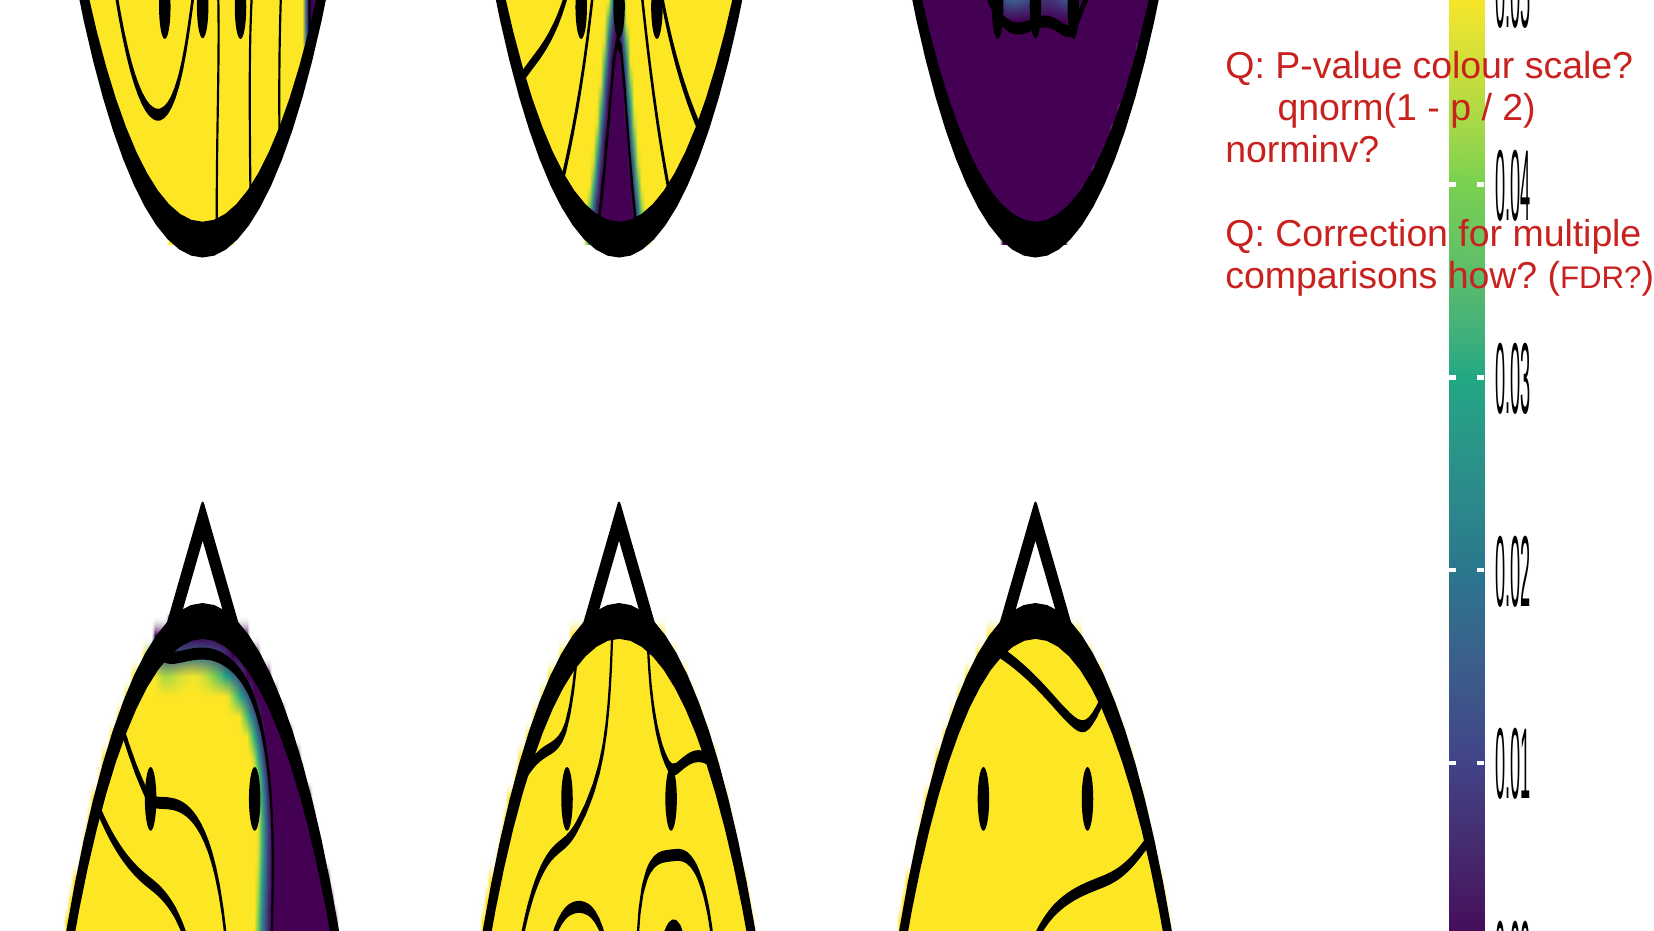

#
Q: P-value colour scale?
 qnorm(1 - p / 2)
norminv?
Q: Correction for multiple
comparisons how? (FDR?)